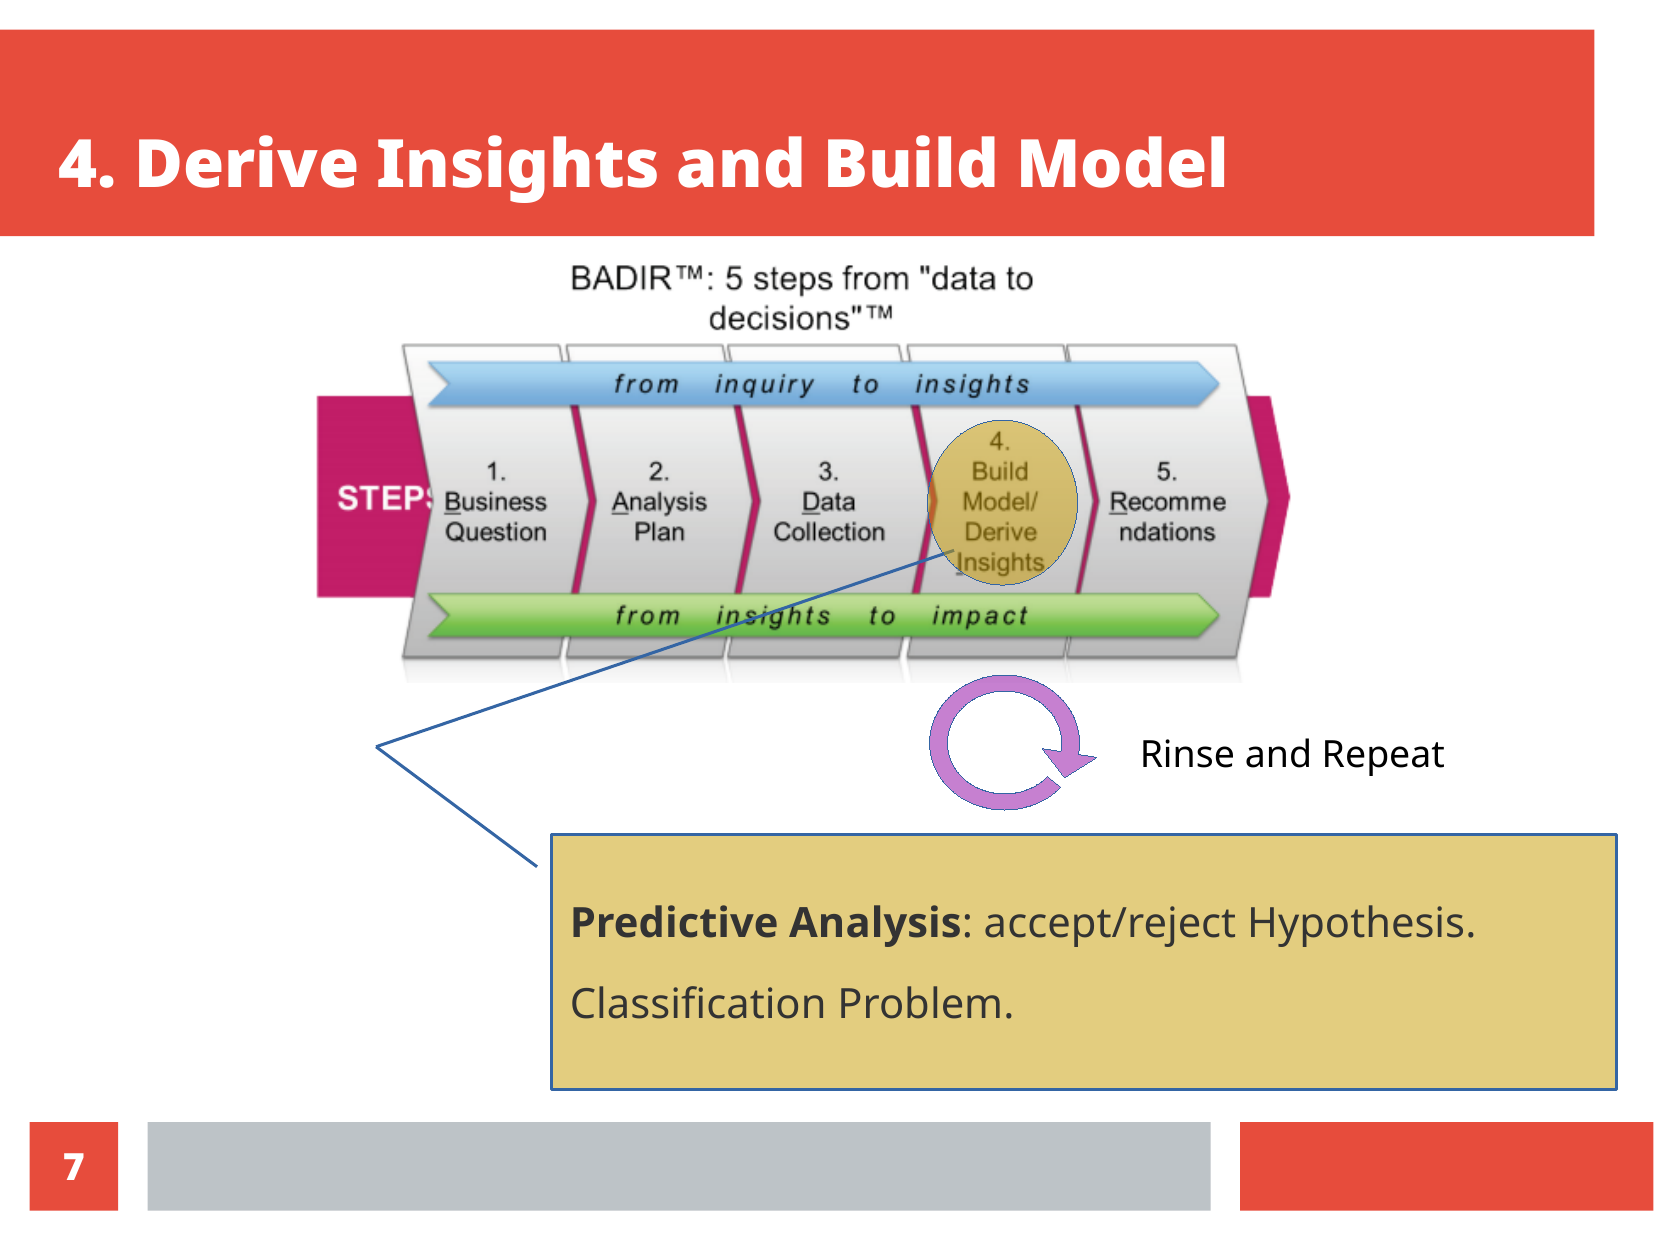

# 4. Derive Insights and Build Model
Rinse and Repeat
Predictive Analysis: accept/reject Hypothesis.
Classification Problem.
7